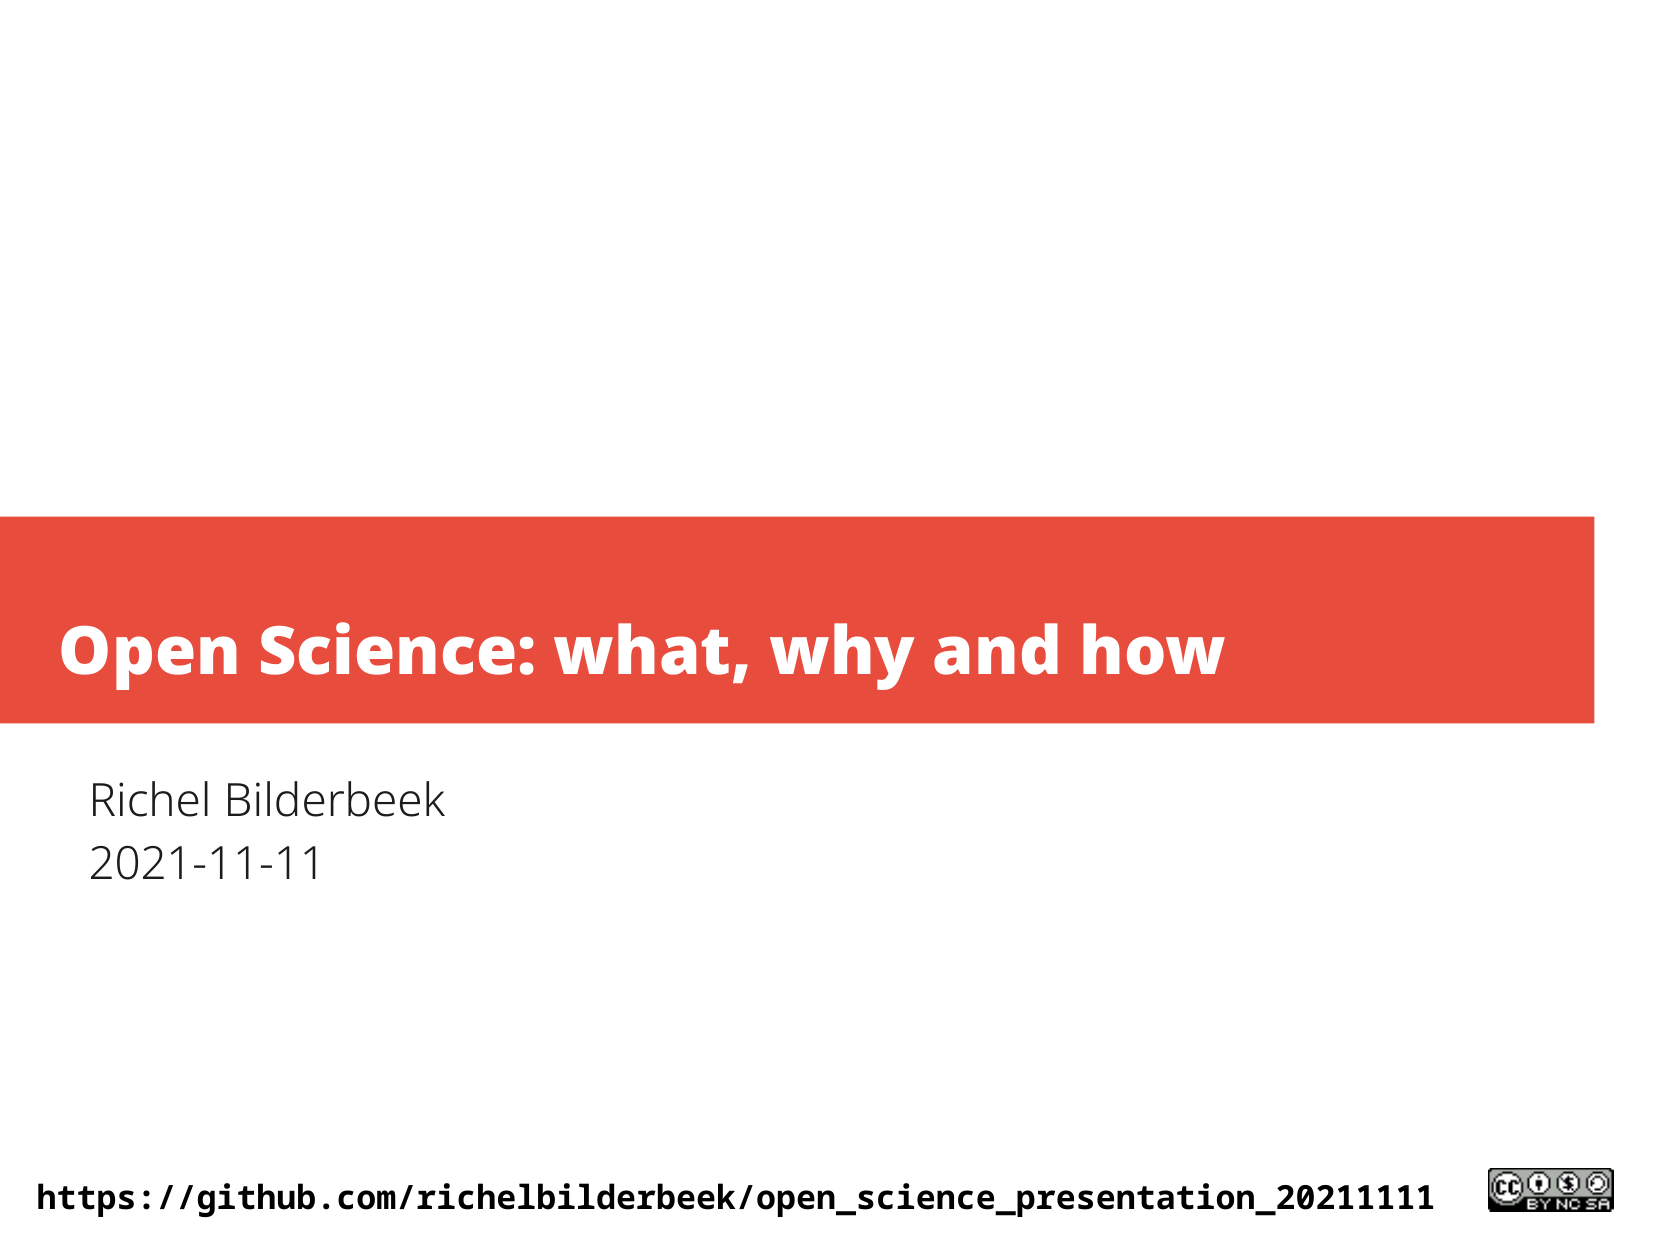

# Open Science: what, why and how
Richel Bilderbeek
2021-11-11
https://github.com/richelbilderbeek/open_science_presentation_20211111